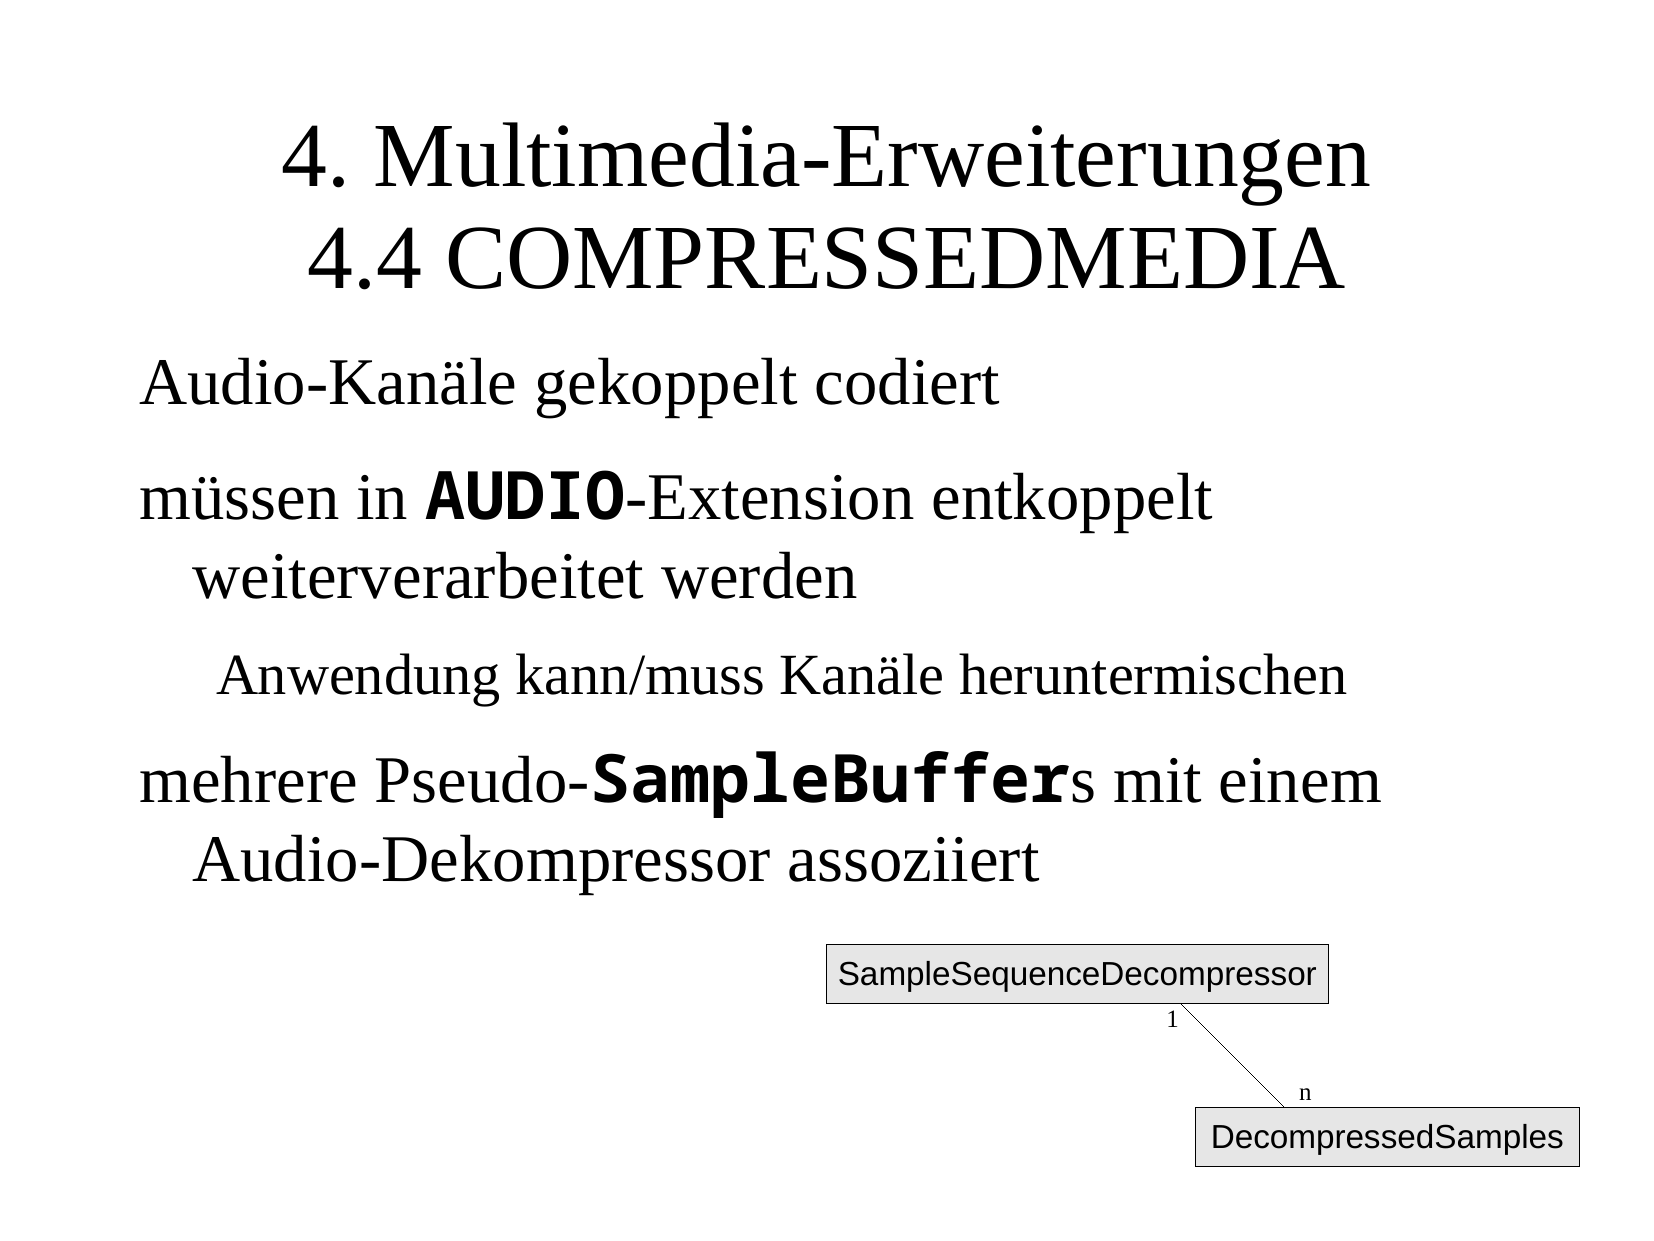

# 4. Multimedia-Erweiterungen 4.4 COMPRESSEDMEDIA
Audio-Kanäle gekoppelt codiert
müssen in AUDIO-Extension entkoppelt weiterverarbeitet werden
Anwendung kann/muss Kanäle heruntermischen
mehrere Pseudo-SampleBuffers mit einem Audio-Dekompressor assoziiert
SampleSequenceDecompressor
1
n
DecompressedSamples